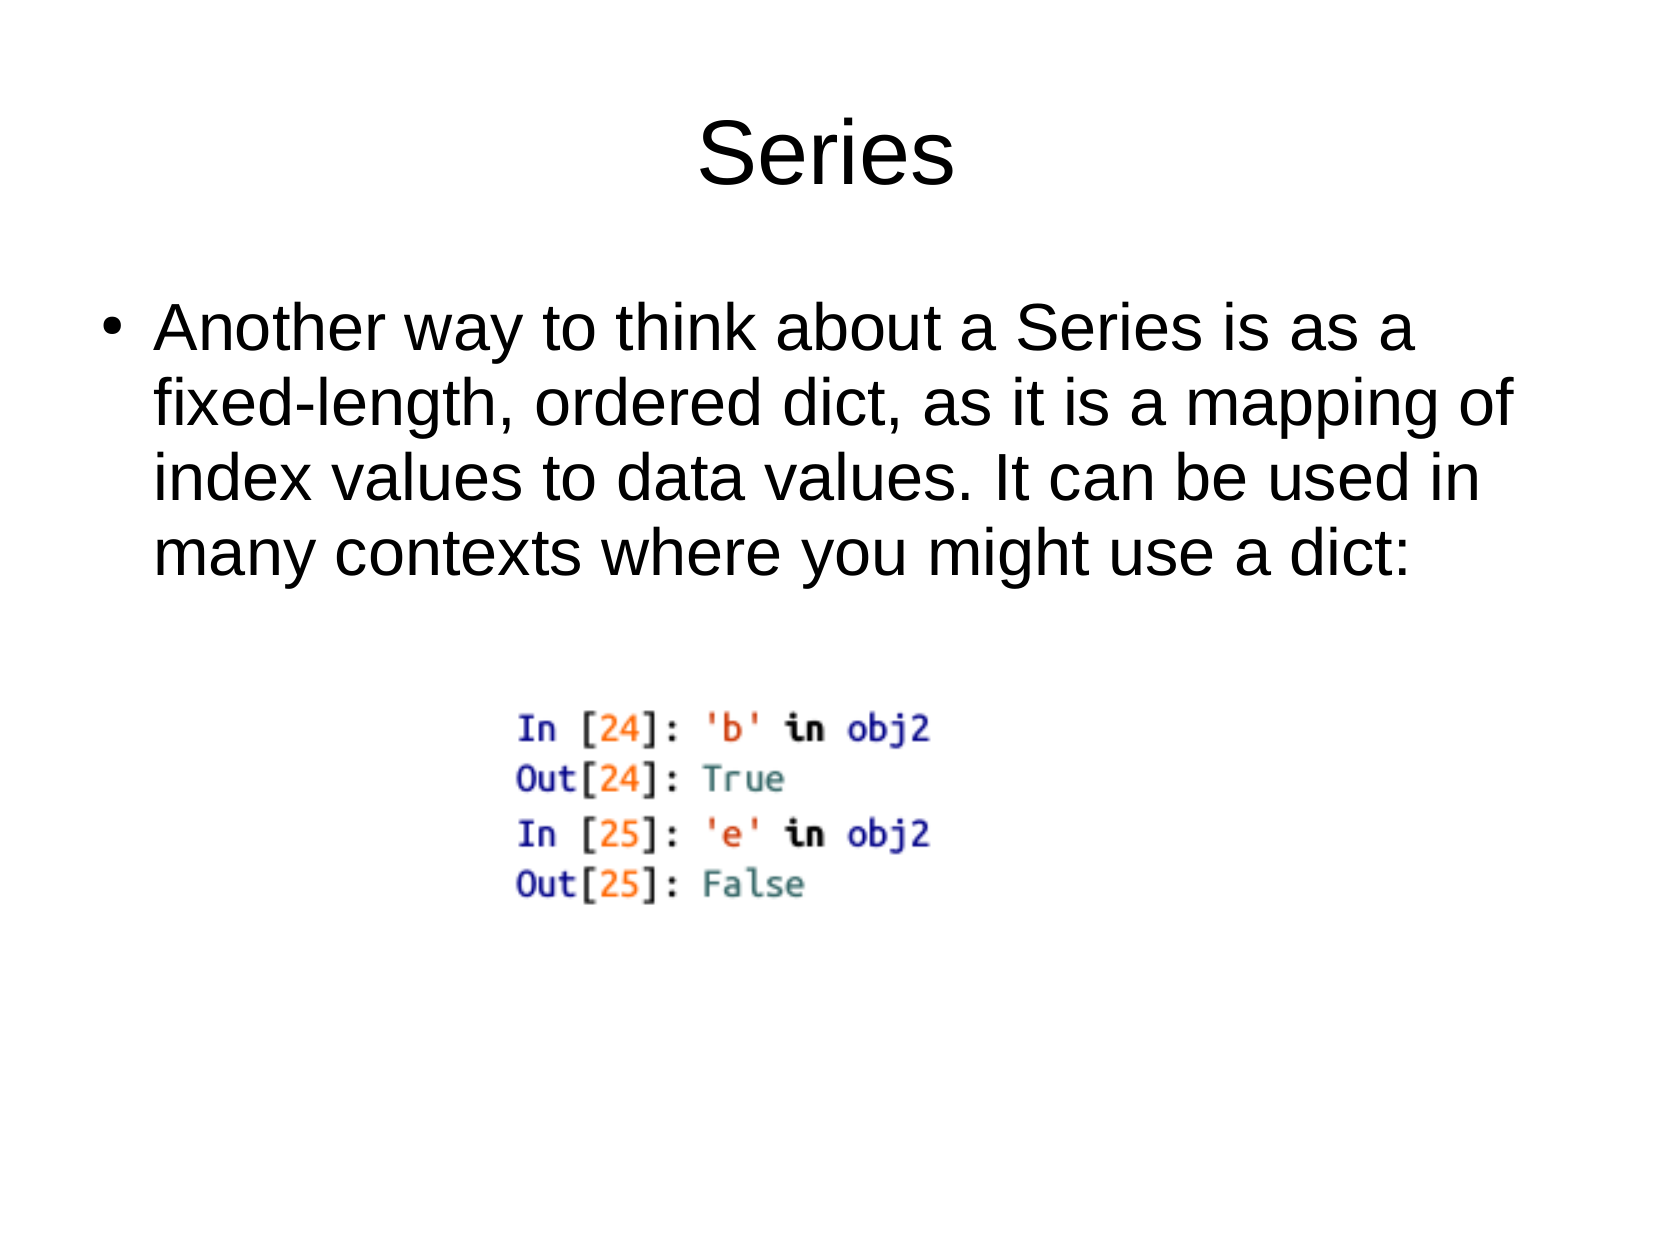

# Series
Another way to think about a Series is as a fixed-length, ordered dict, as it is a mapping of index values to data values. It can be used in many contexts where you might use a dict: